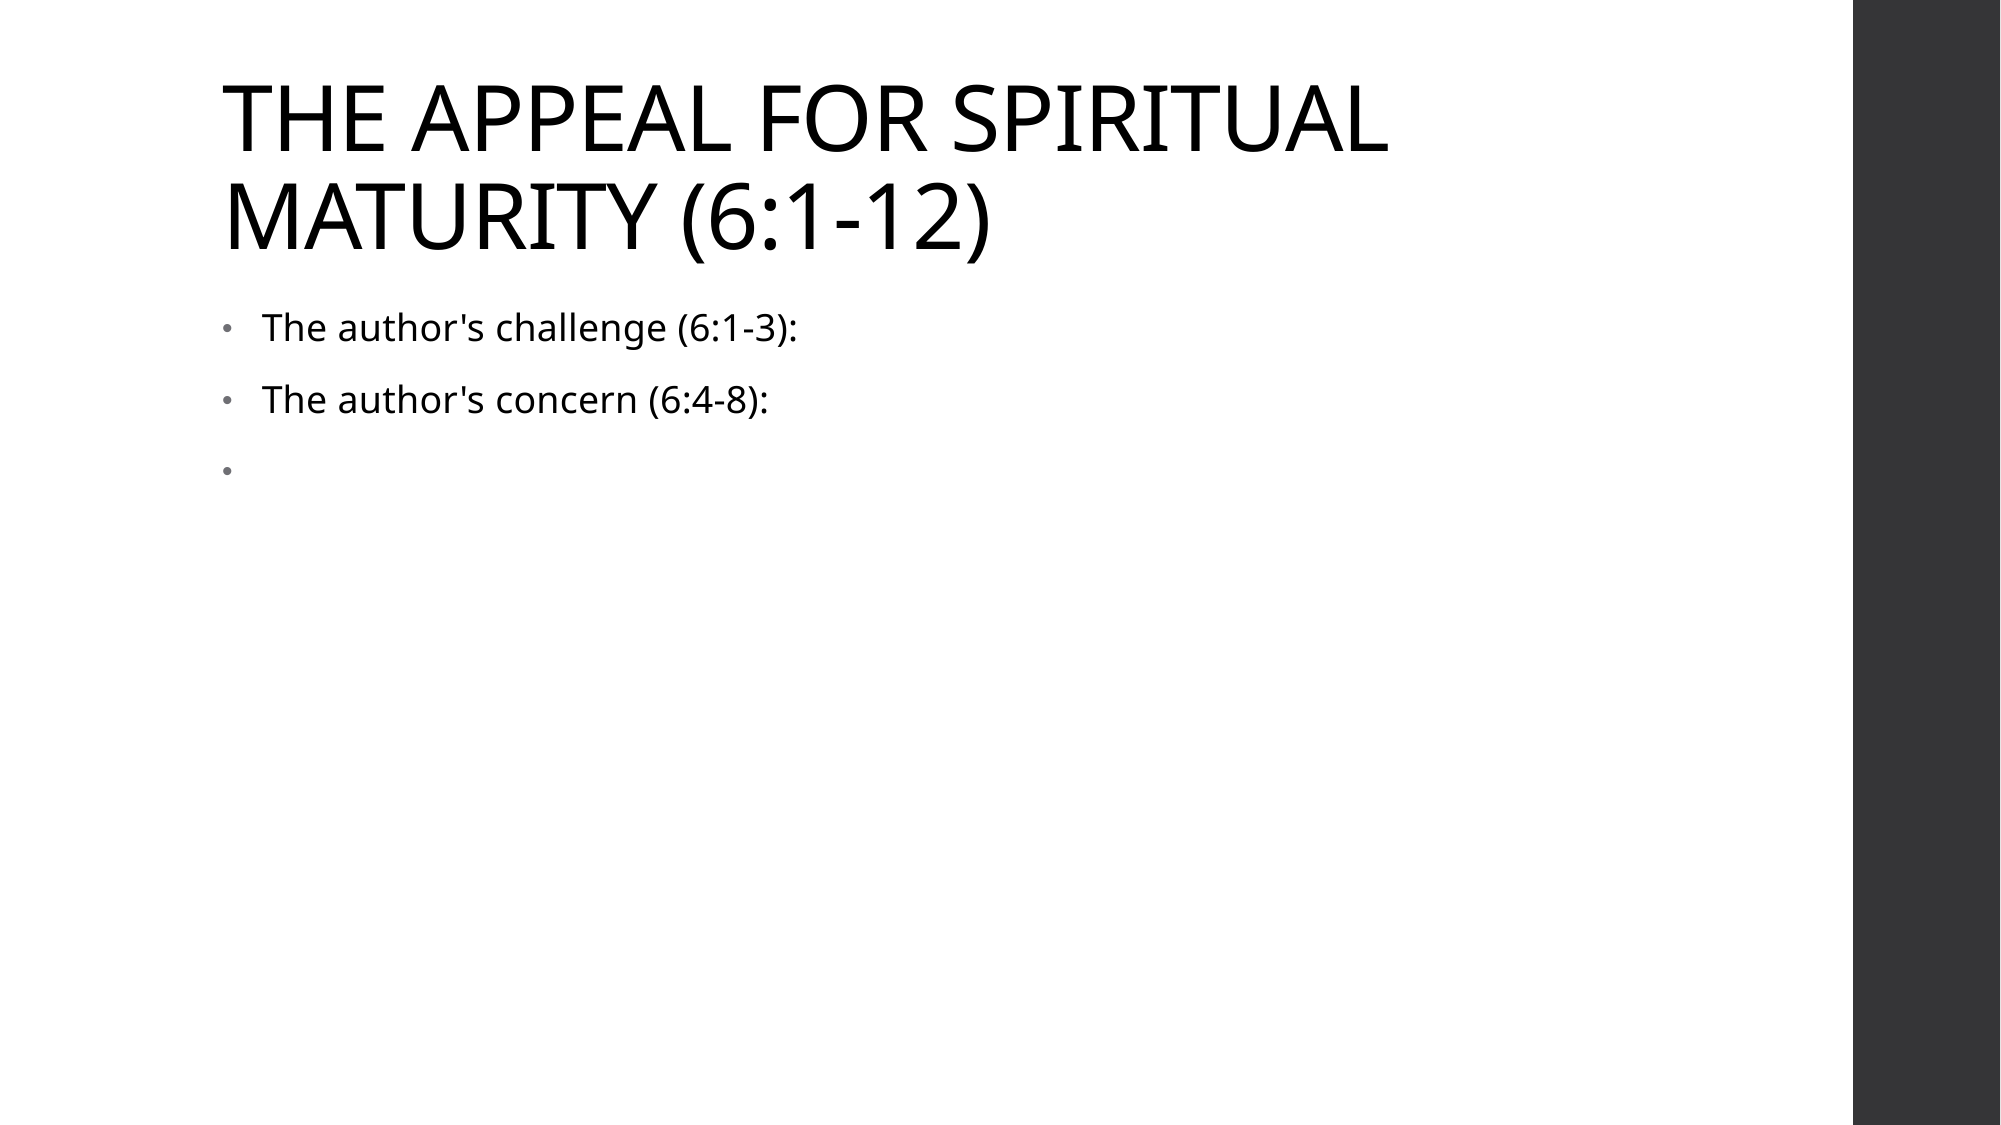

# THE APPEAL FOR SPIRITUAL MATURITY (6:1-12)
 The author's challenge (6:1-3):
 The author's concern (6:4-8):